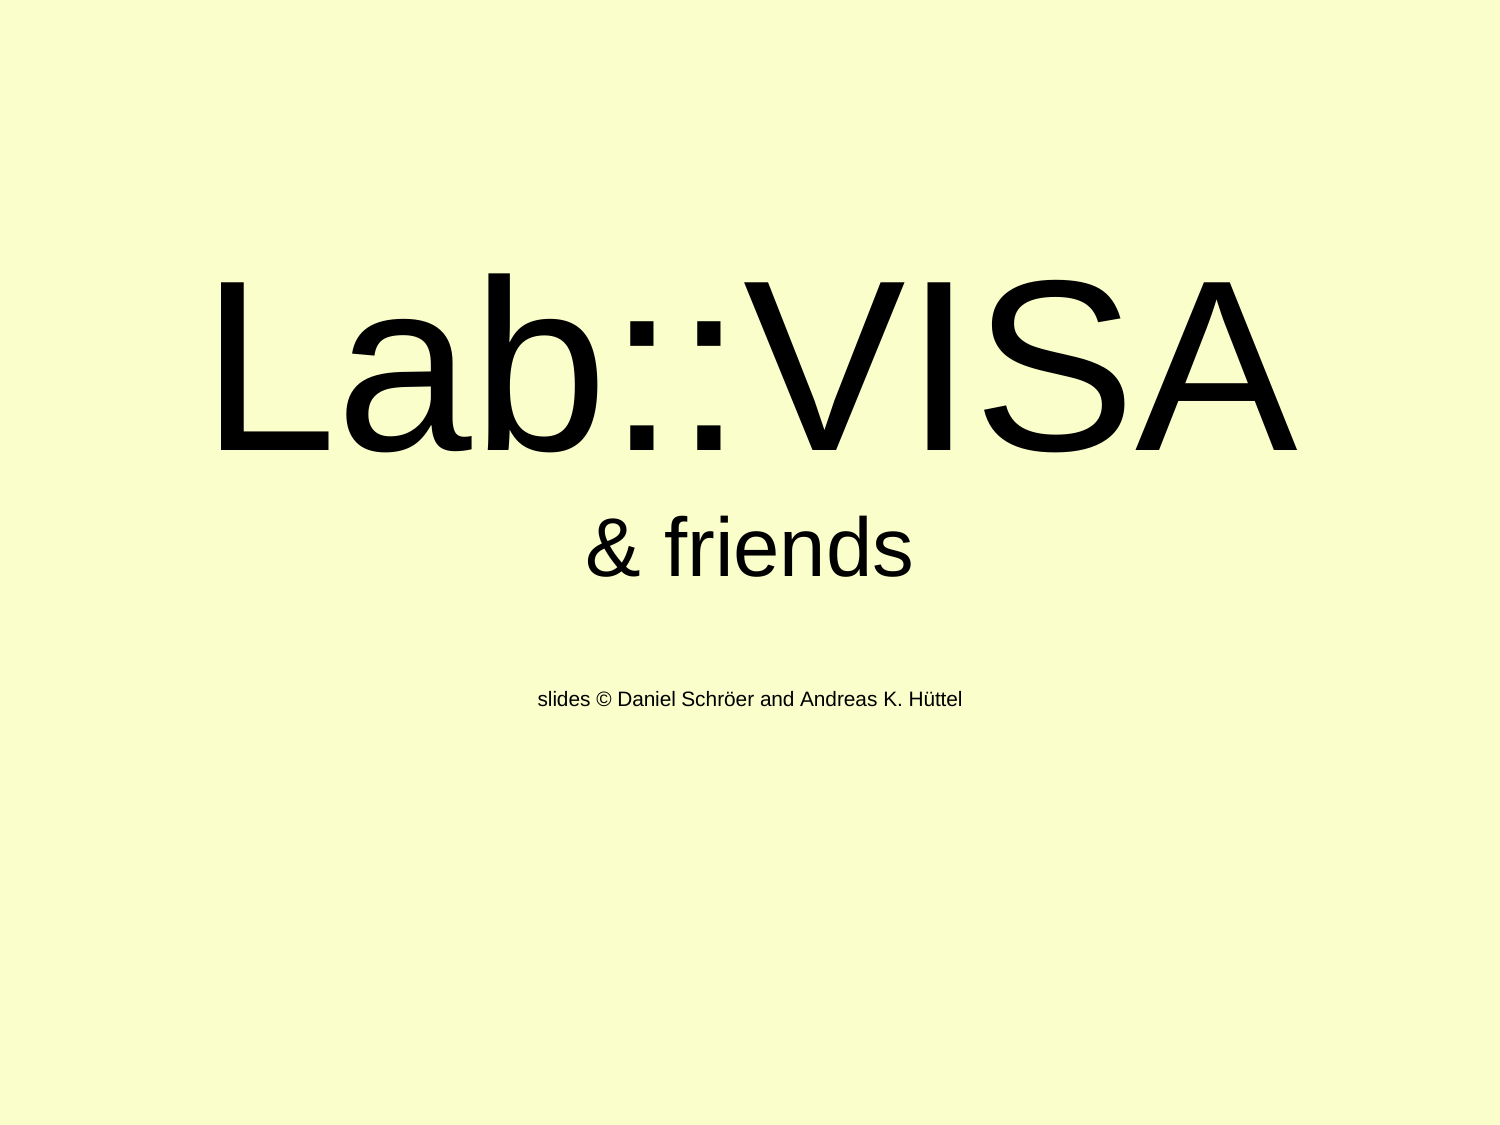

# Lab::VISA & friends slides © Daniel Schröer and Andreas K. Hüttel